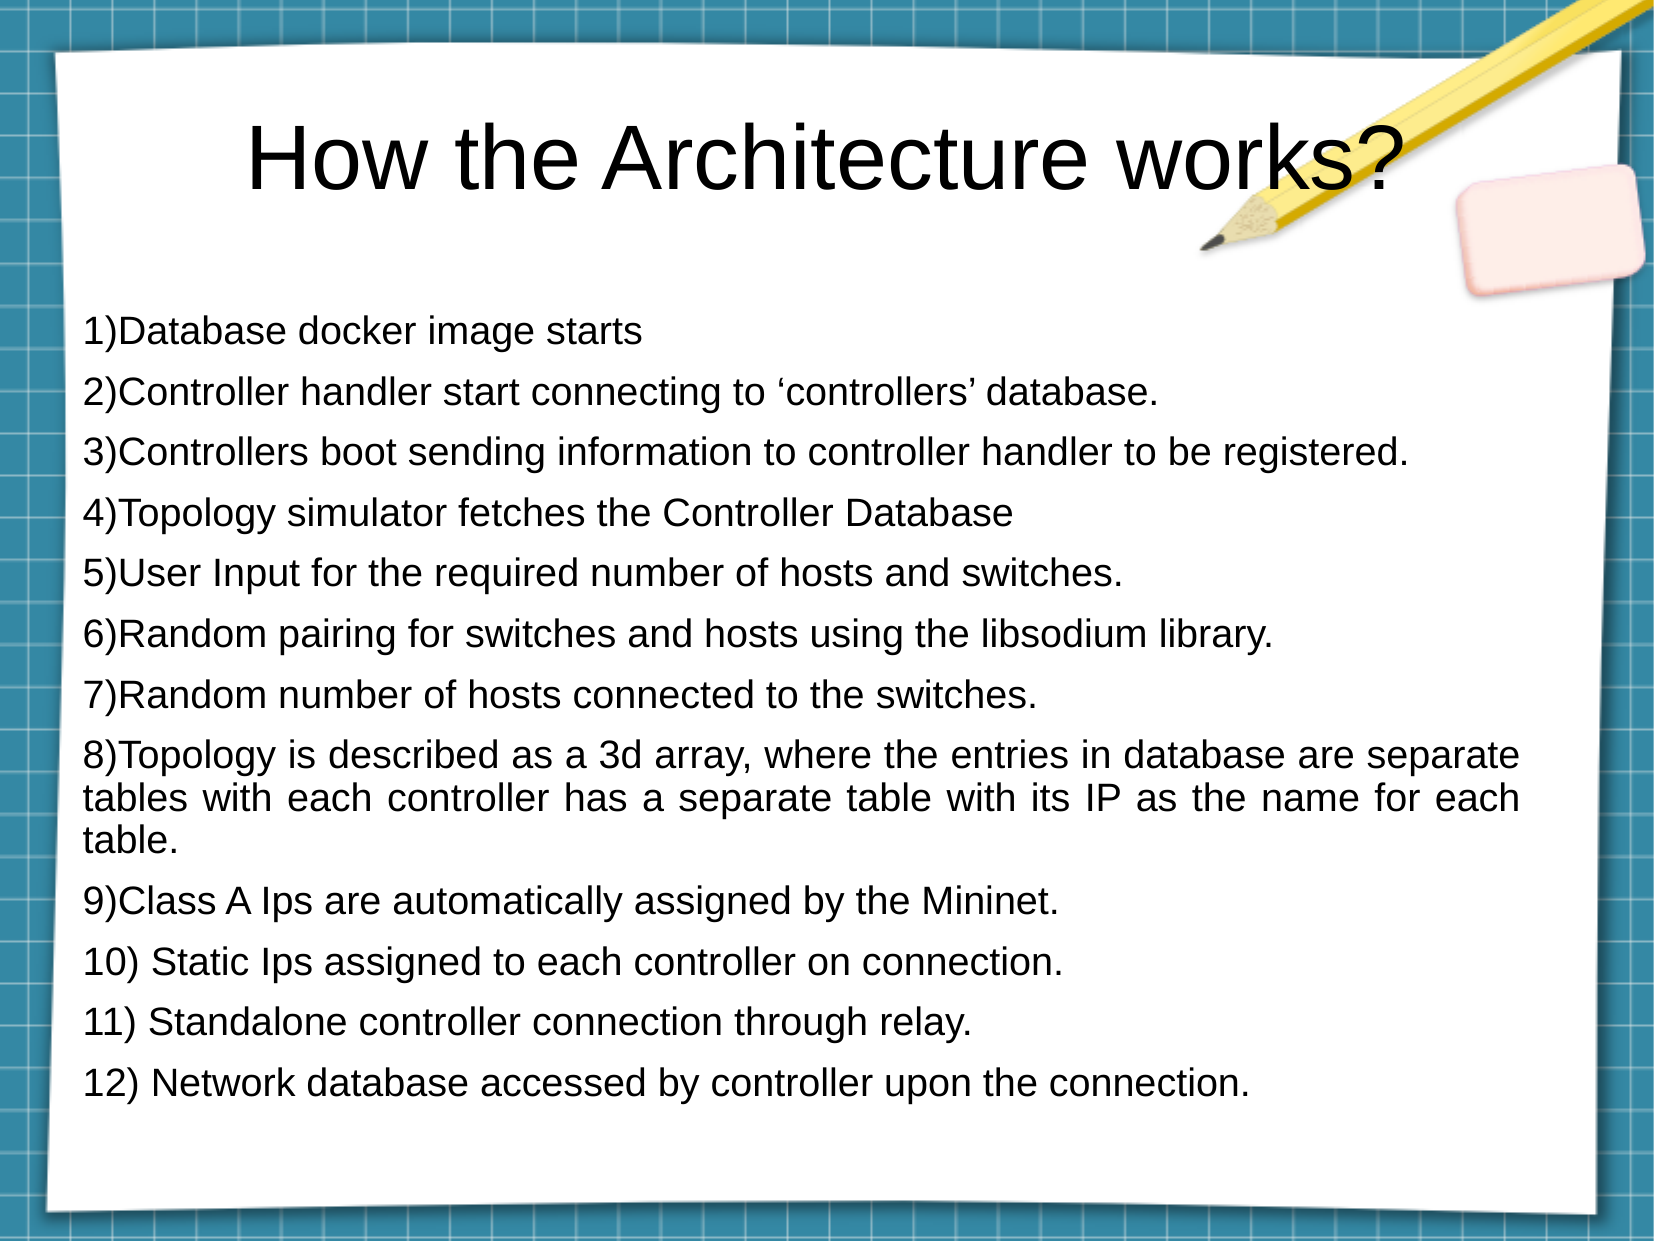

# How the Architecture works?
Database docker image starts
Controller handler start connecting to ‘controllers’ database.
Controllers boot sending information to controller handler to be registered.
Topology simulator fetches the Controller Database
User Input for the required number of hosts and switches.
Random pairing for switches and hosts using the libsodium library.
Random number of hosts connected to the switches.
Topology is described as a 3d array, where the entries in database are separate tables with each controller has a separate table with its IP as the name for each table.
Class A Ips are automatically assigned by the Mininet.
 Static Ips assigned to each controller on connection.
 Standalone controller connection through relay.
 Network database accessed by controller upon the connection.